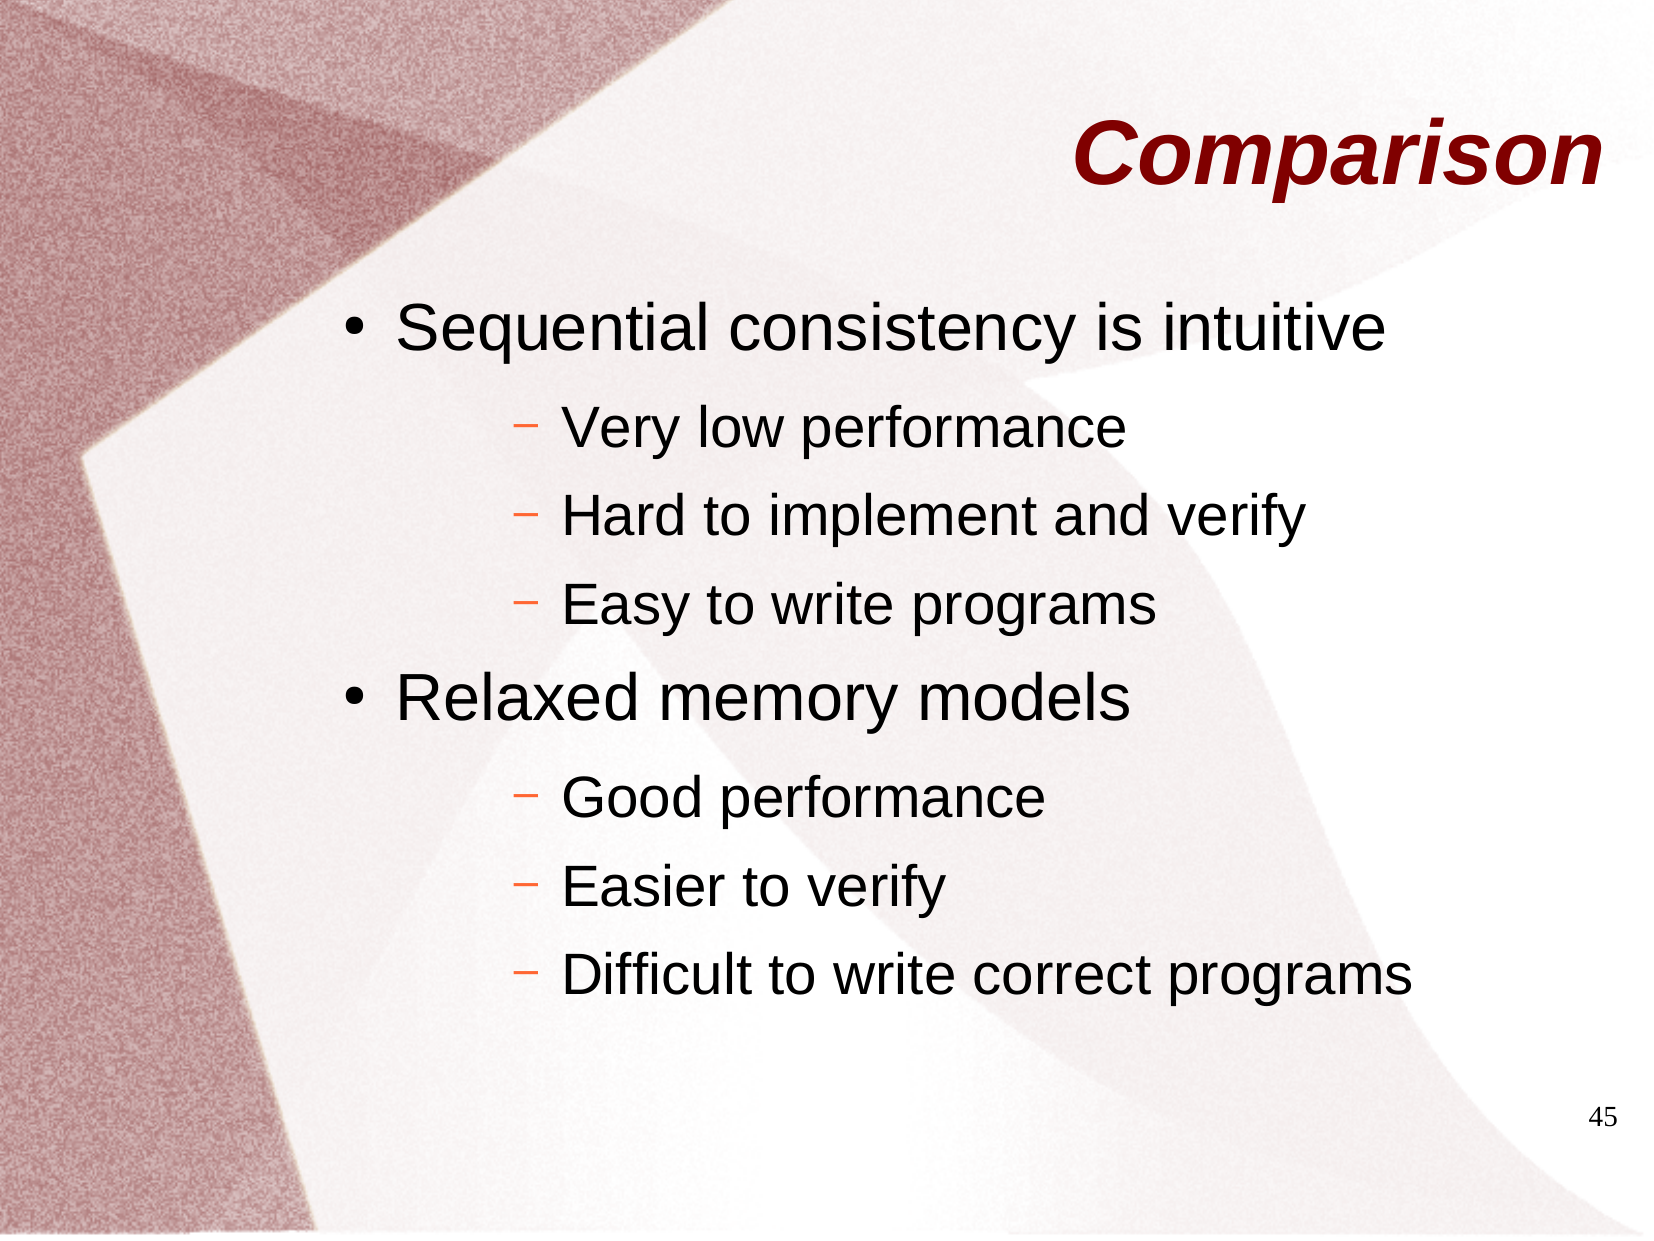

# Comparison
Sequential consistency is intuitive
Very low performance
Hard to implement and verify
Easy to write programs
Relaxed memory models
Good performance
Easier to verify
Difficult to write correct programs
45